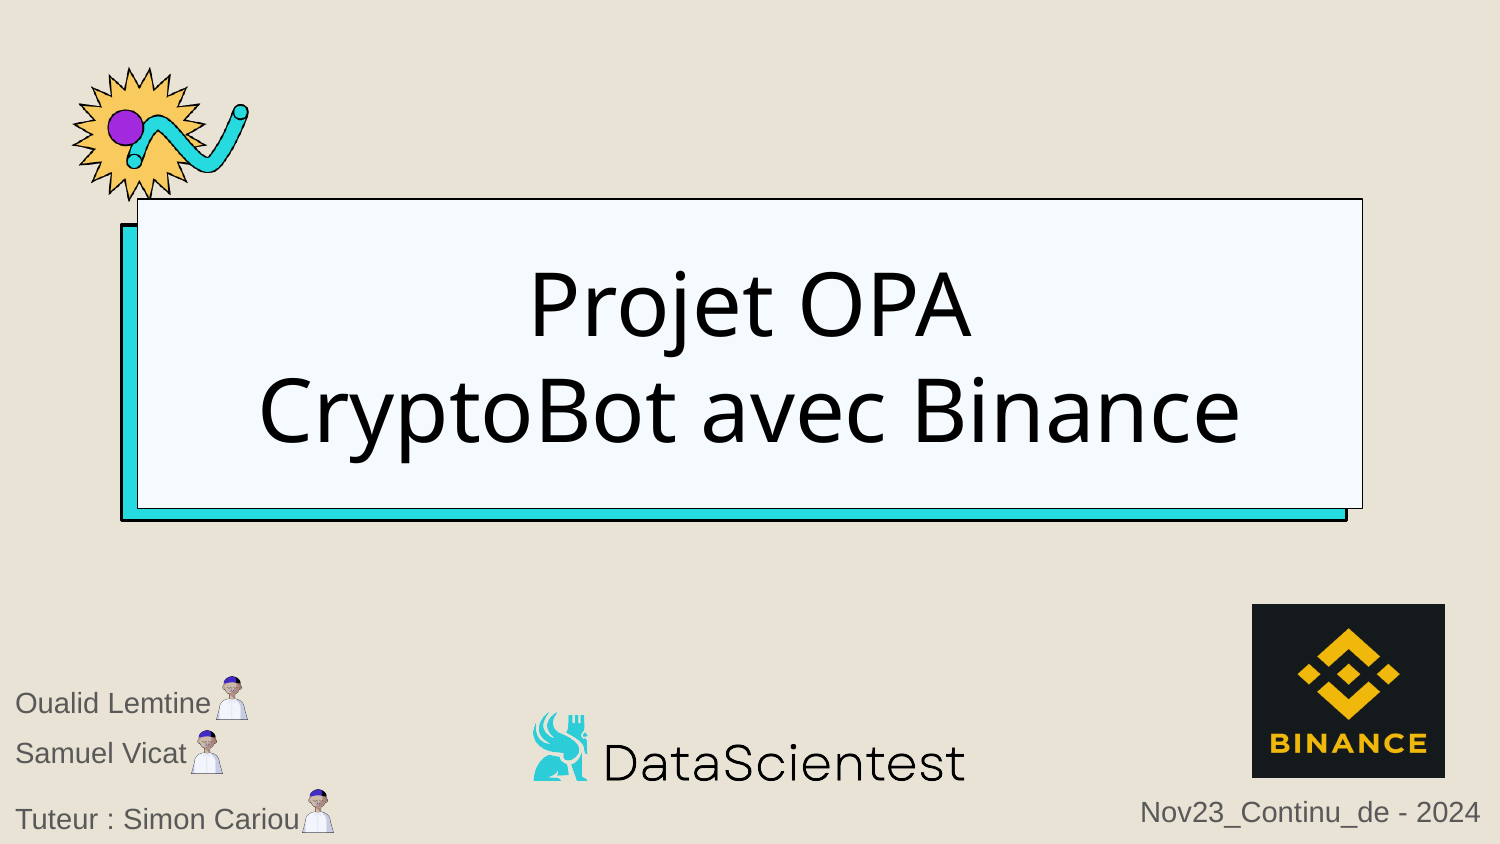

# Projet OPA CryptoBot avec Binance
Oualid Lemtine
Samuel Vicat
Nov23_Continu_de - 2024
Tuteur : Simon Cariou